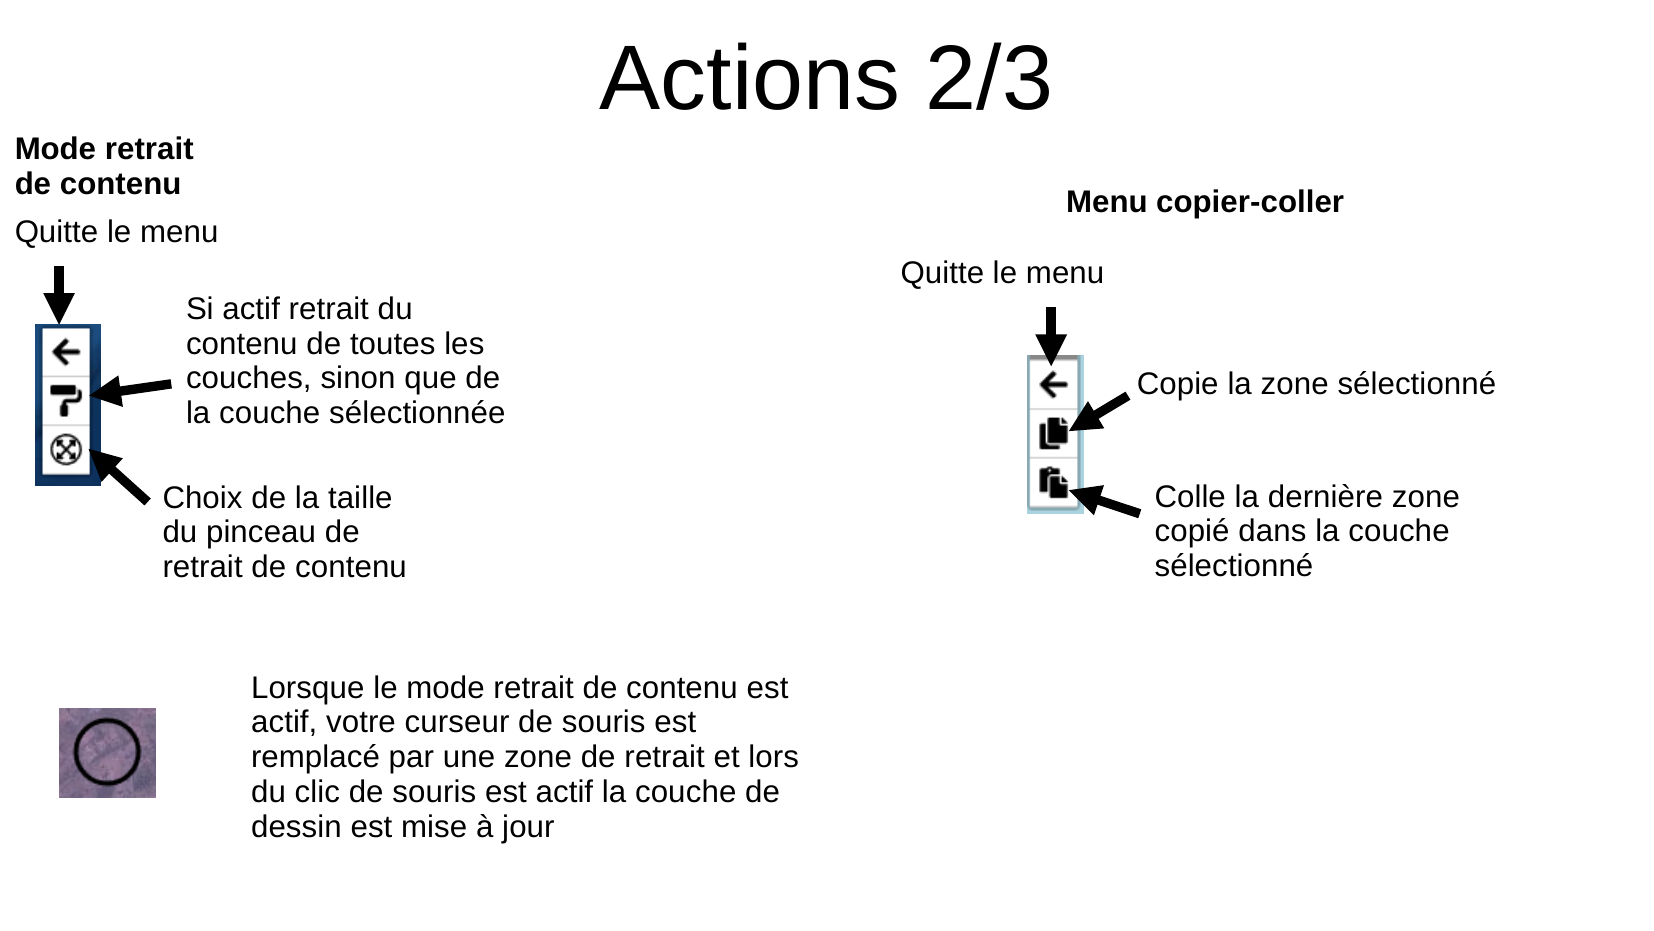

# Actions 2/3
Mode retrait de contenu
Menu copier-coller
Quitte le menu
Quitte le menu
Si actif retrait du contenu de toutes les couches, sinon que de la couche sélectionnée
Copie la zone sélectionné
Colle la dernière zone copié dans la couche sélectionné
Choix de la taille du pinceau de retrait de contenu
Lorsque le mode retrait de contenu est actif, votre curseur de souris est remplacé par une zone de retrait et lors du clic de souris est actif la couche de dessin est mise à jour